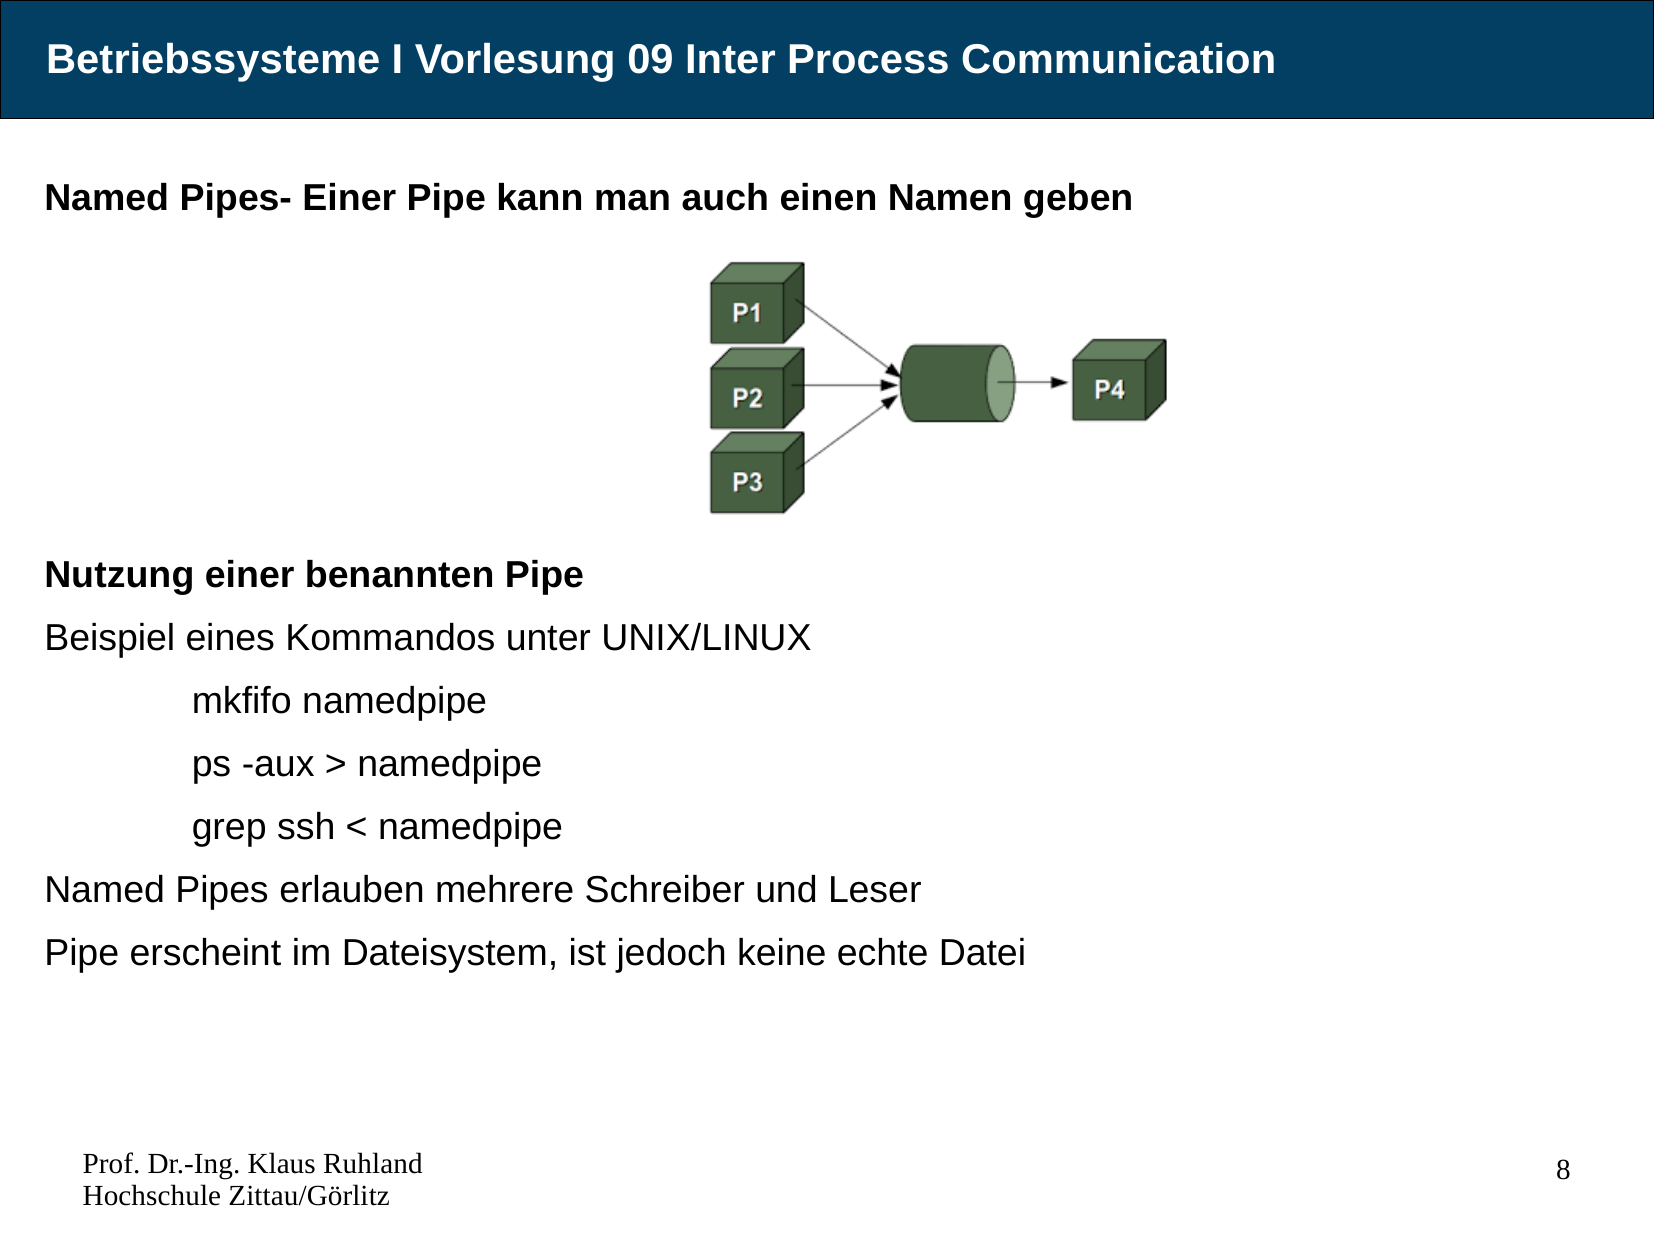

Named Pipes- Einer Pipe kann man auch einen Namen geben
Nutzung einer benannten Pipe
Beispiel eines Kommandos unter UNIX/LINUX
	 	mkfifo namedpipe
		ps -aux > namedpipe
		grep ssh < namedpipe
Named Pipes erlauben mehrere Schreiber und Leser
Pipe erscheint im Dateisystem, ist jedoch keine echte Datei
8